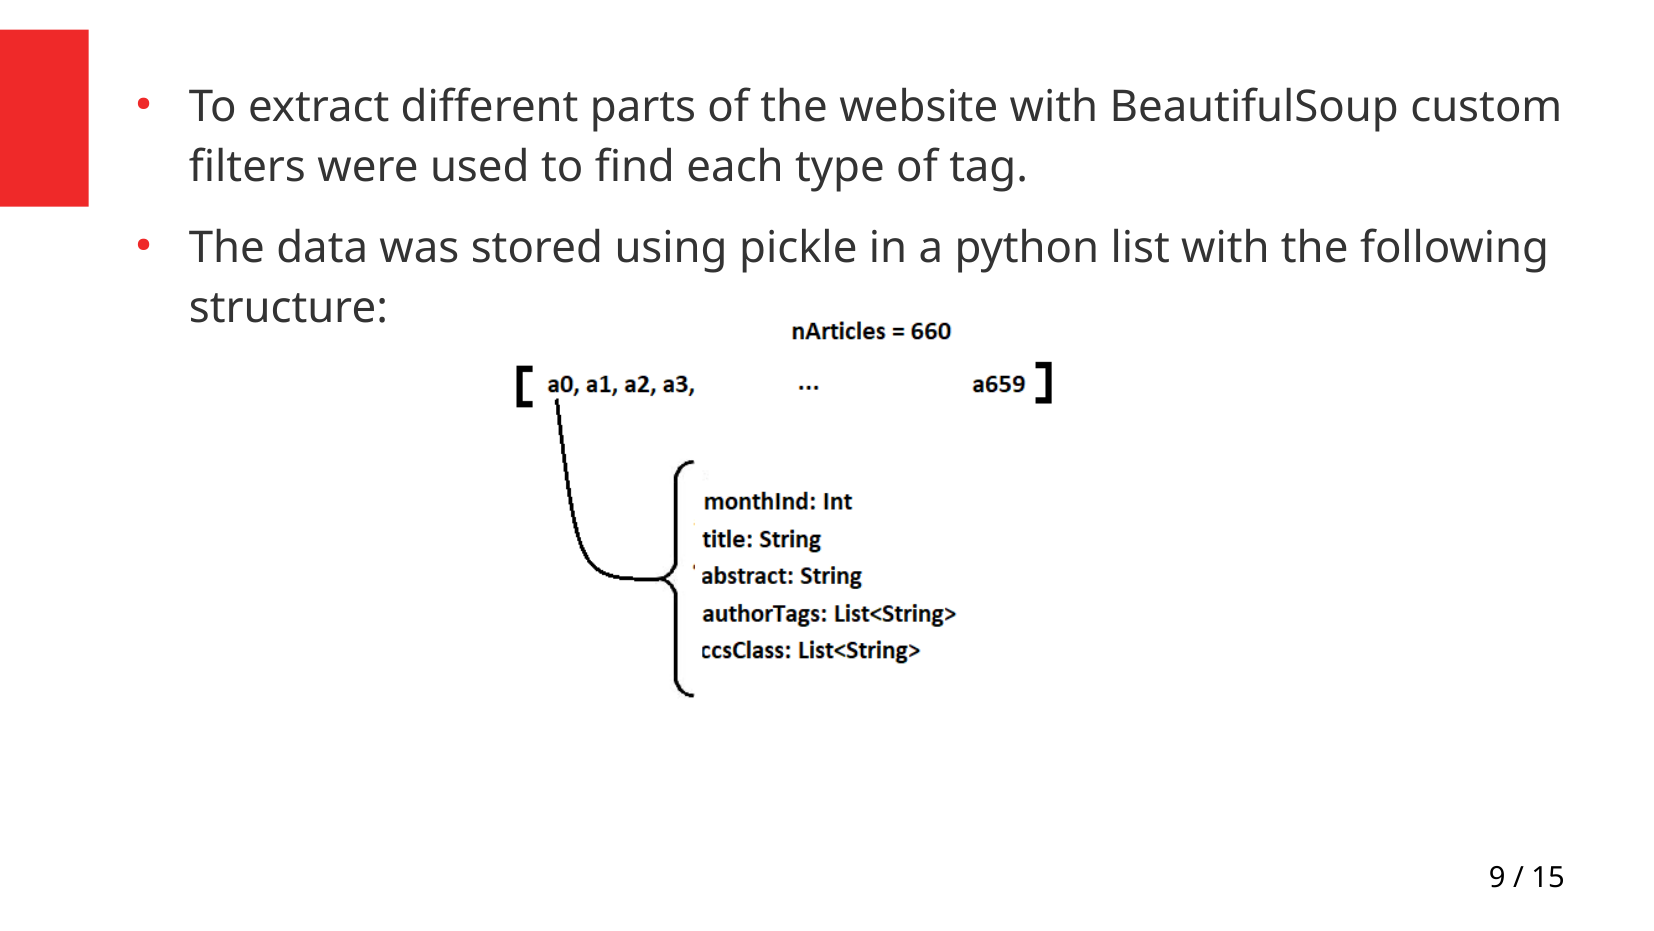

# To extract different parts of the website with BeautifulSoup custom filters were used to find each type of tag.
The data was stored using pickle in a python list with the following structure:
9